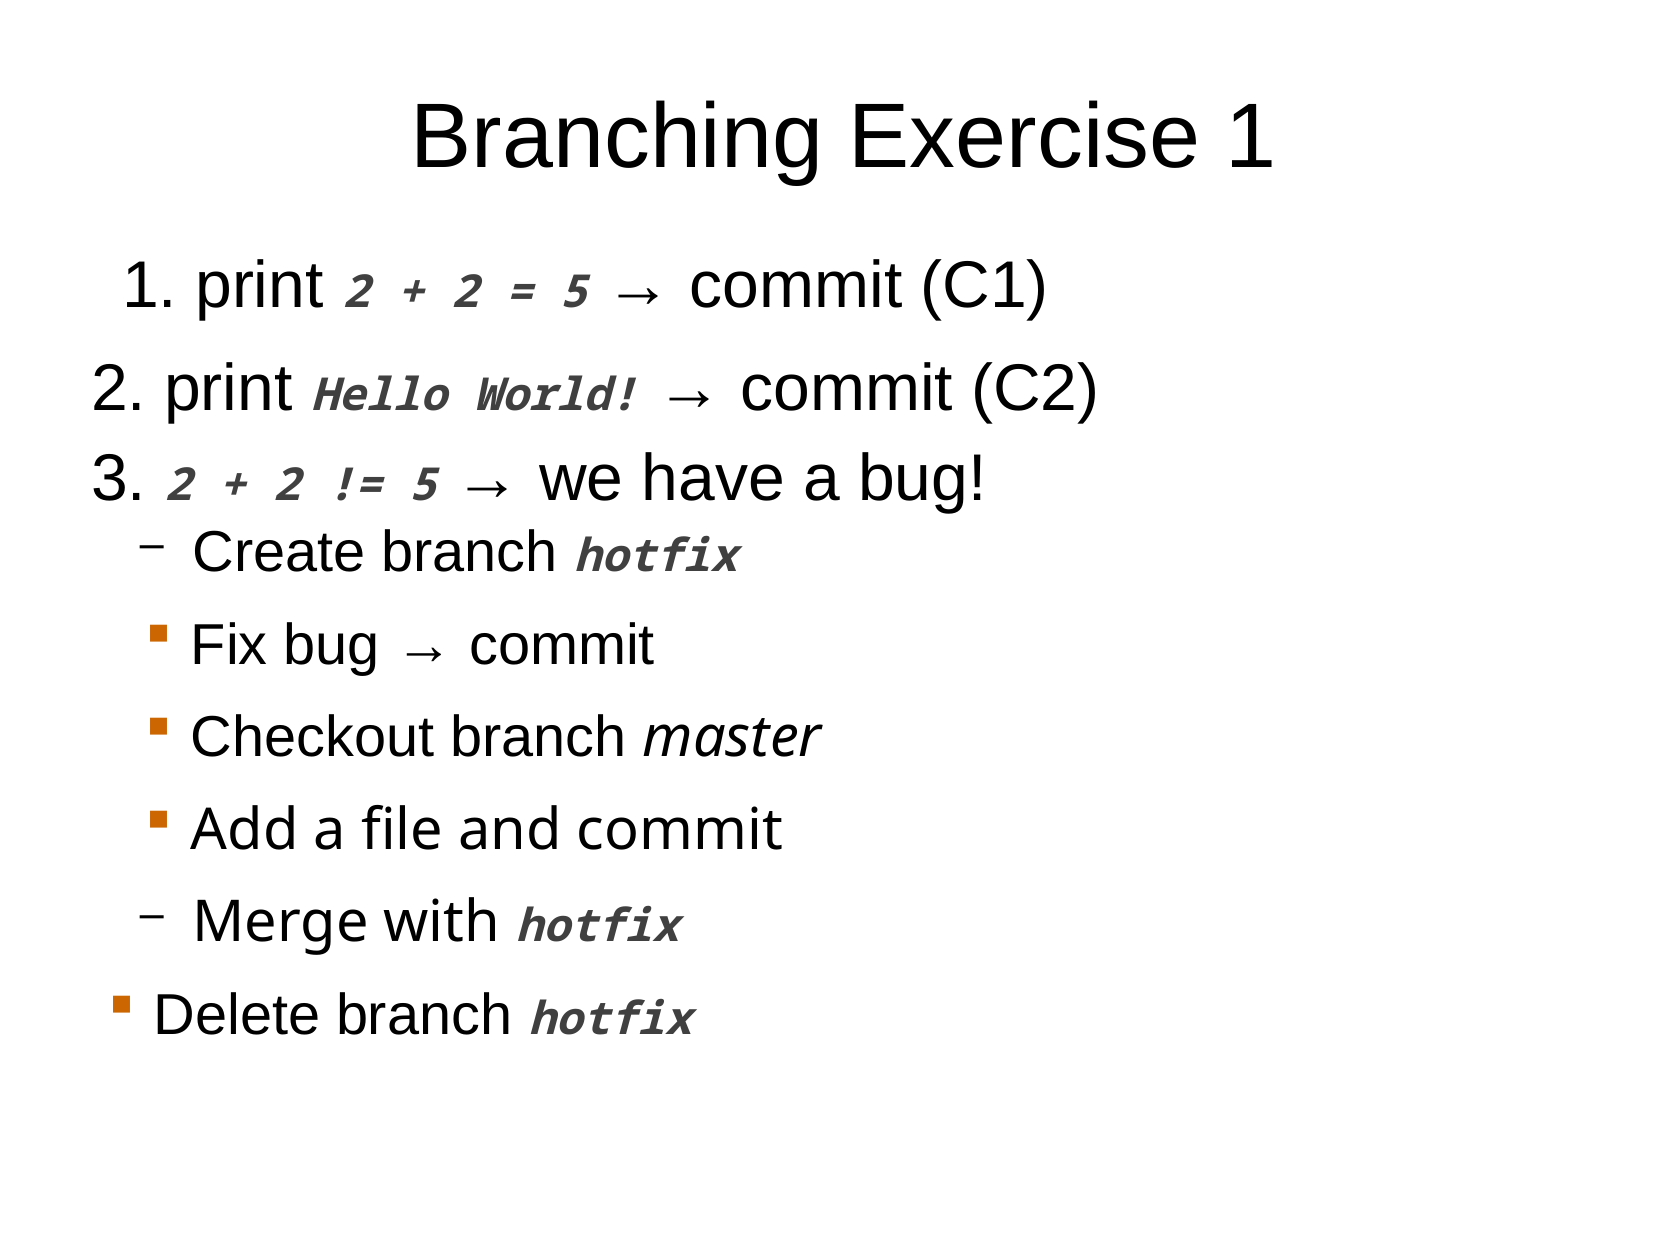

# Branching Exercise 1
1. print 2 + 2 = 5 → commit (C1)
2. print Hello World! → commit (C2)
3. 2 + 2 != 5 → we have a bug!
Create branch hotfix
Fix bug → commit
Checkout branch master
Add a file and commit
Merge with hotfix
Delete branch hotfix